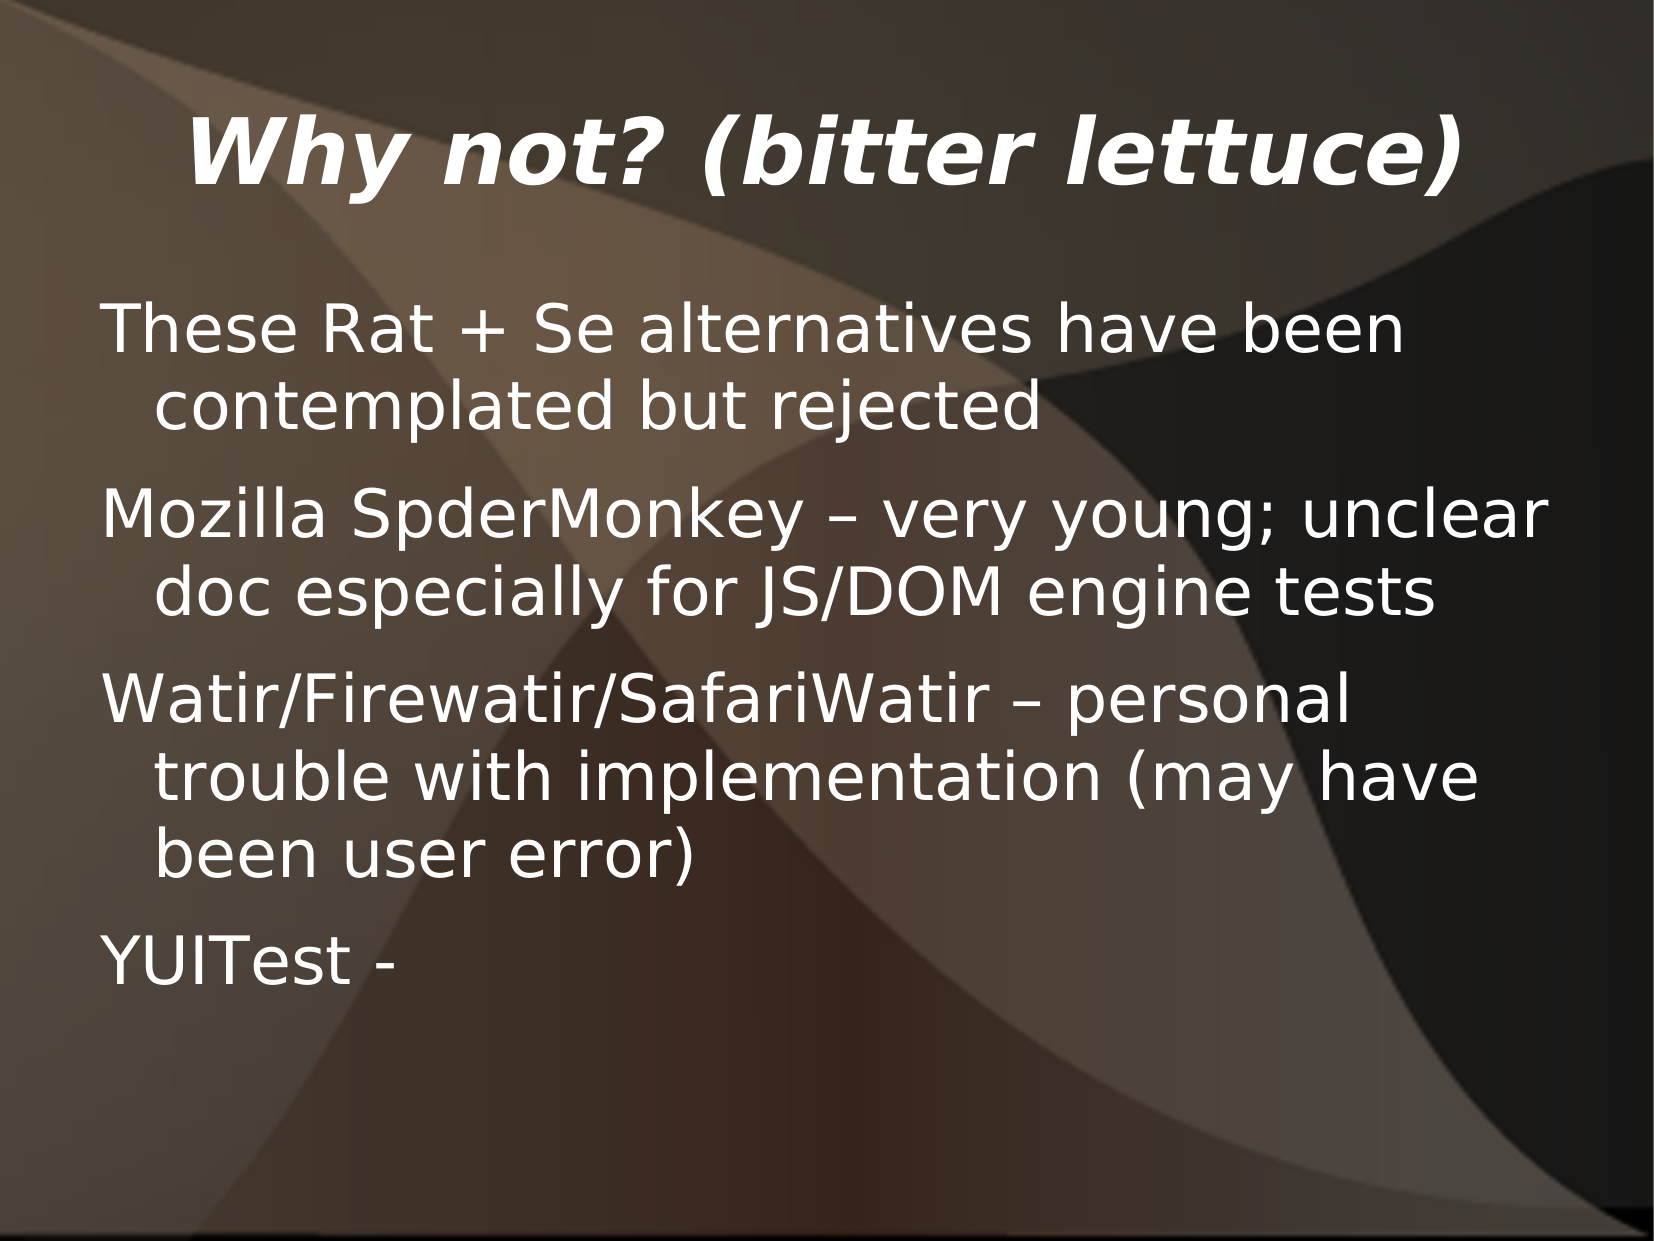

# Why not? (bitter lettuce)
These Rat + Se alternatives have been contemplated but rejected
Mozilla SpderMonkey – very young; unclear doc especially for JS/DOM engine tests
Watir/Firewatir/SafariWatir – personal trouble with implementation (may have been user error)
YUITest -